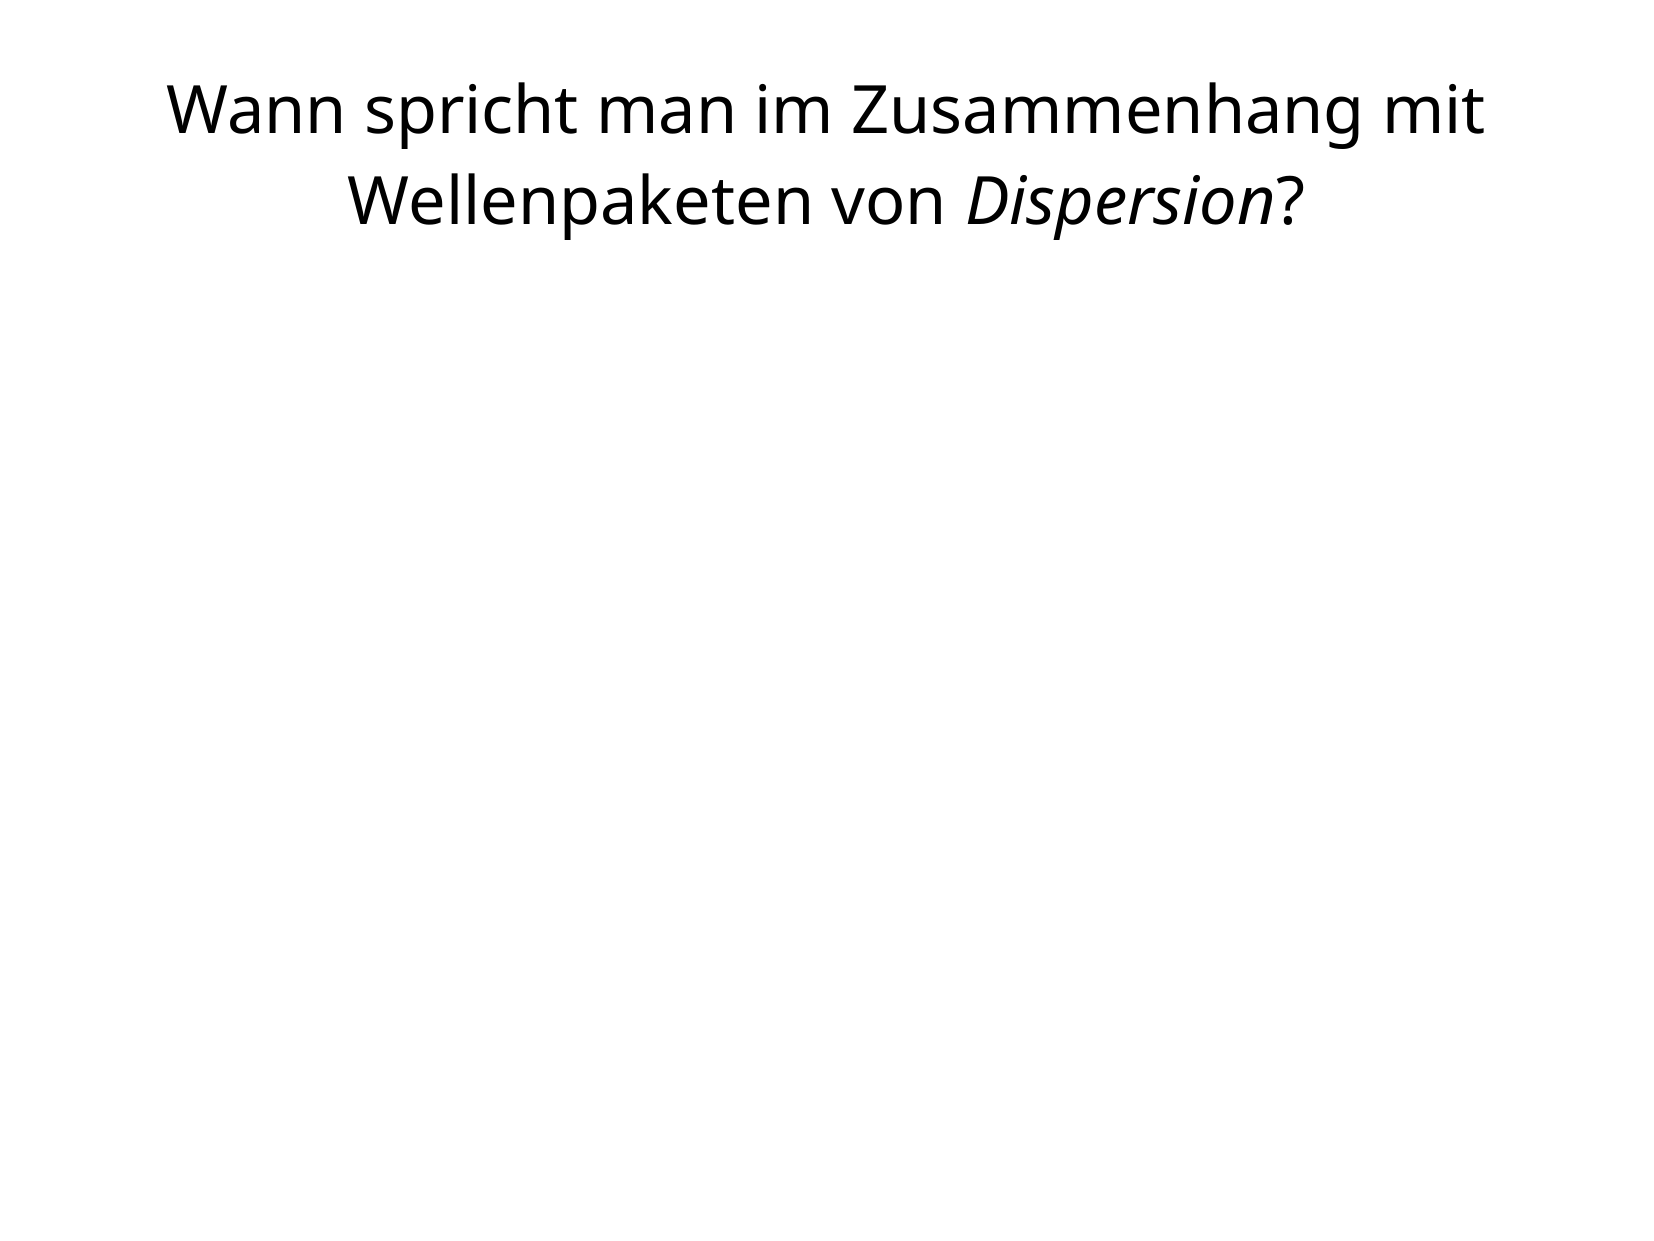

# Wann spricht man im Zusammenhang mit Wellenpaketen von Dispersion?